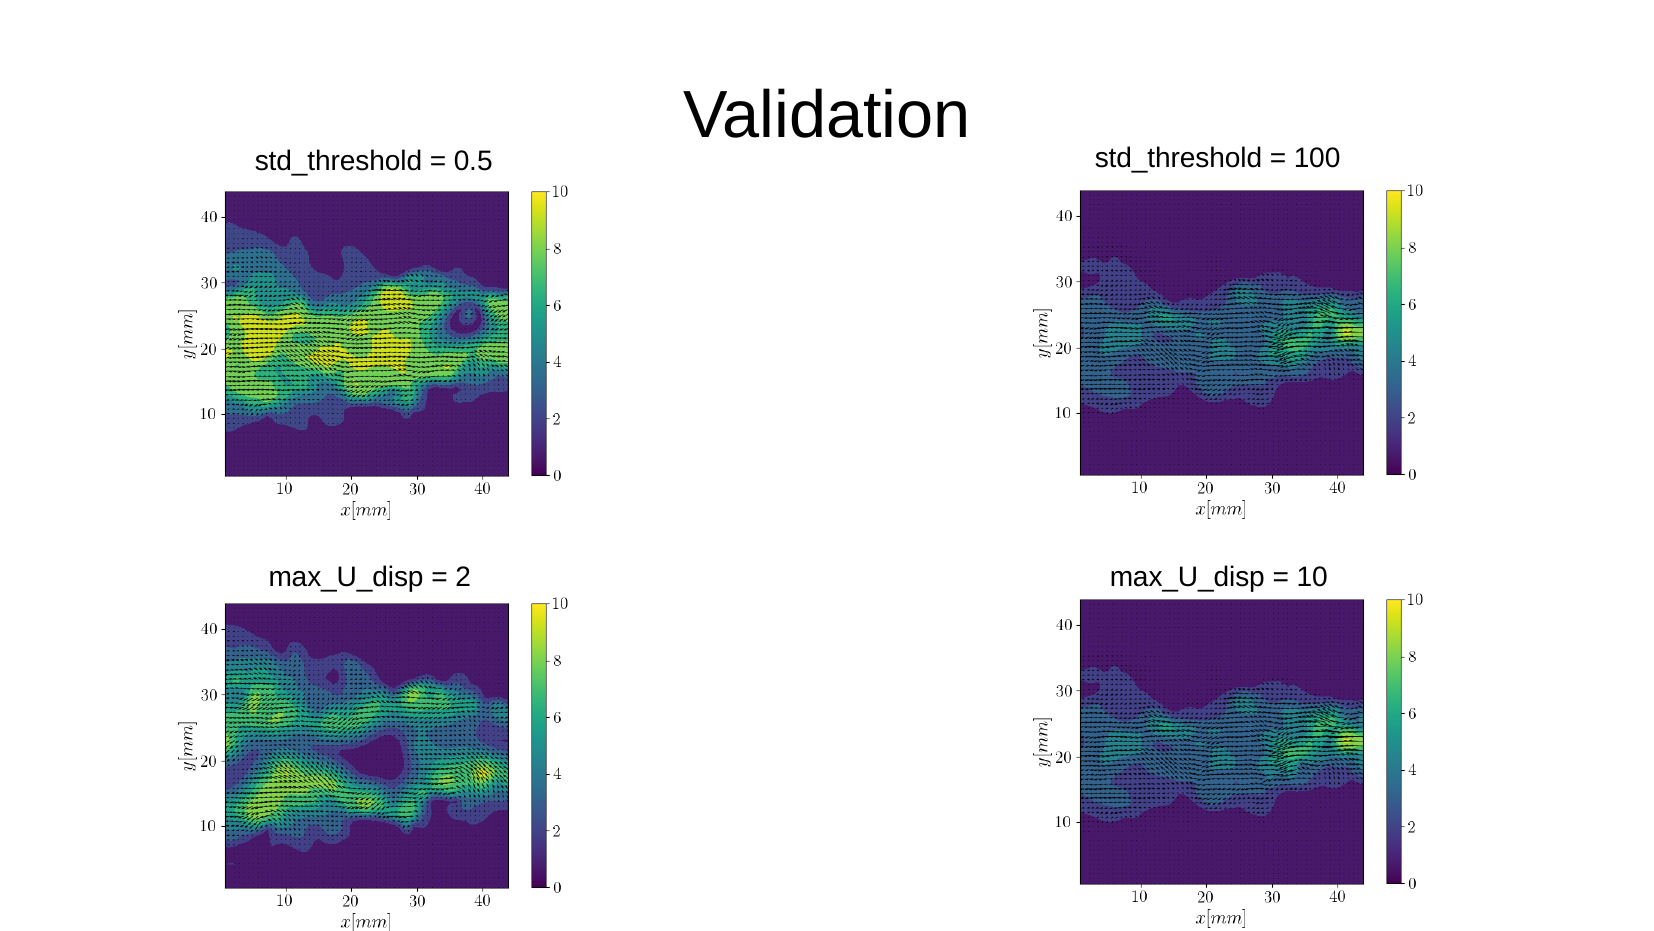

# Validation
std_threshold = 100
std_threshold = 0.5
max_U_disp = 2
max_U_disp = 10